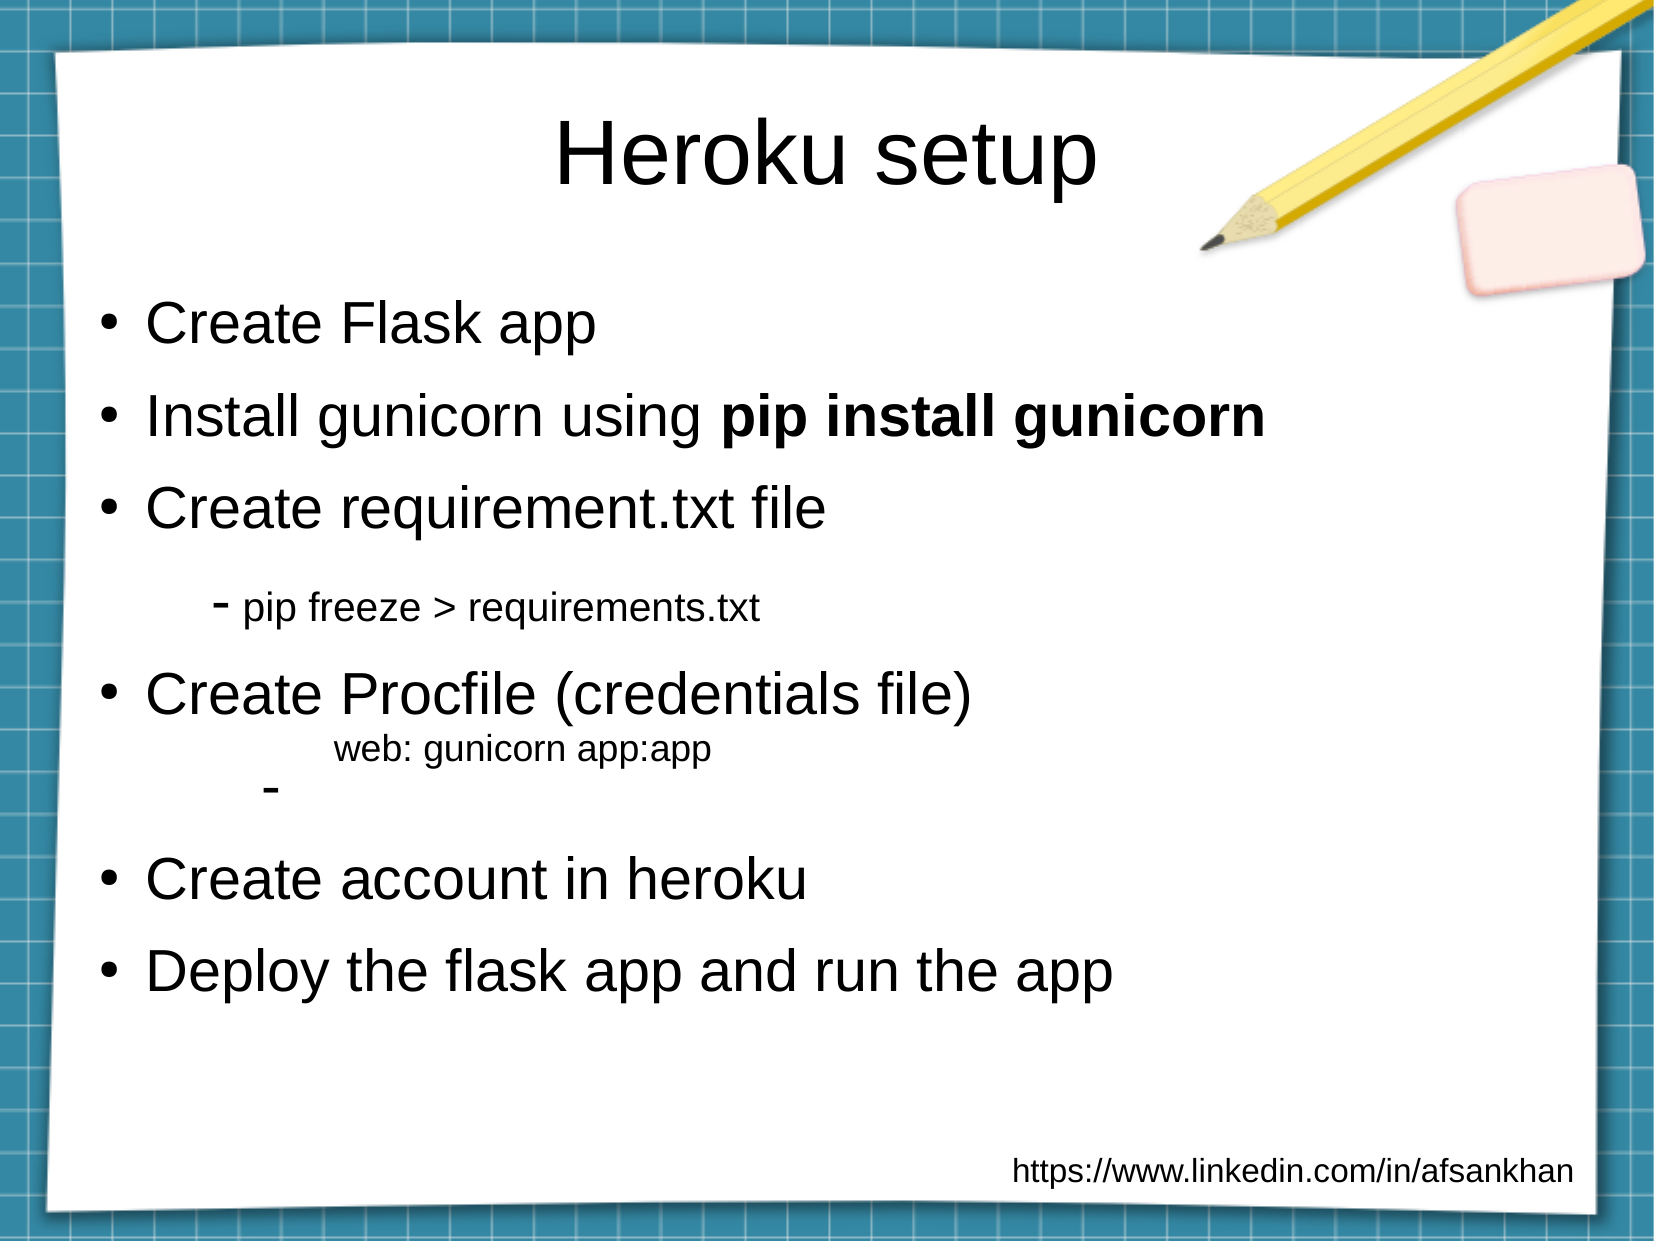

# Heroku setup
Create Flask app
Install gunicorn using pip install gunicorn
Create requirement.txt file
 - pip freeze > requirements.txt
Create Procfile (credentials file)
 -
Create account in heroku
Deploy the flask app and run the app
web: gunicorn app:app
https://www.linkedin.com/in/afsankhan